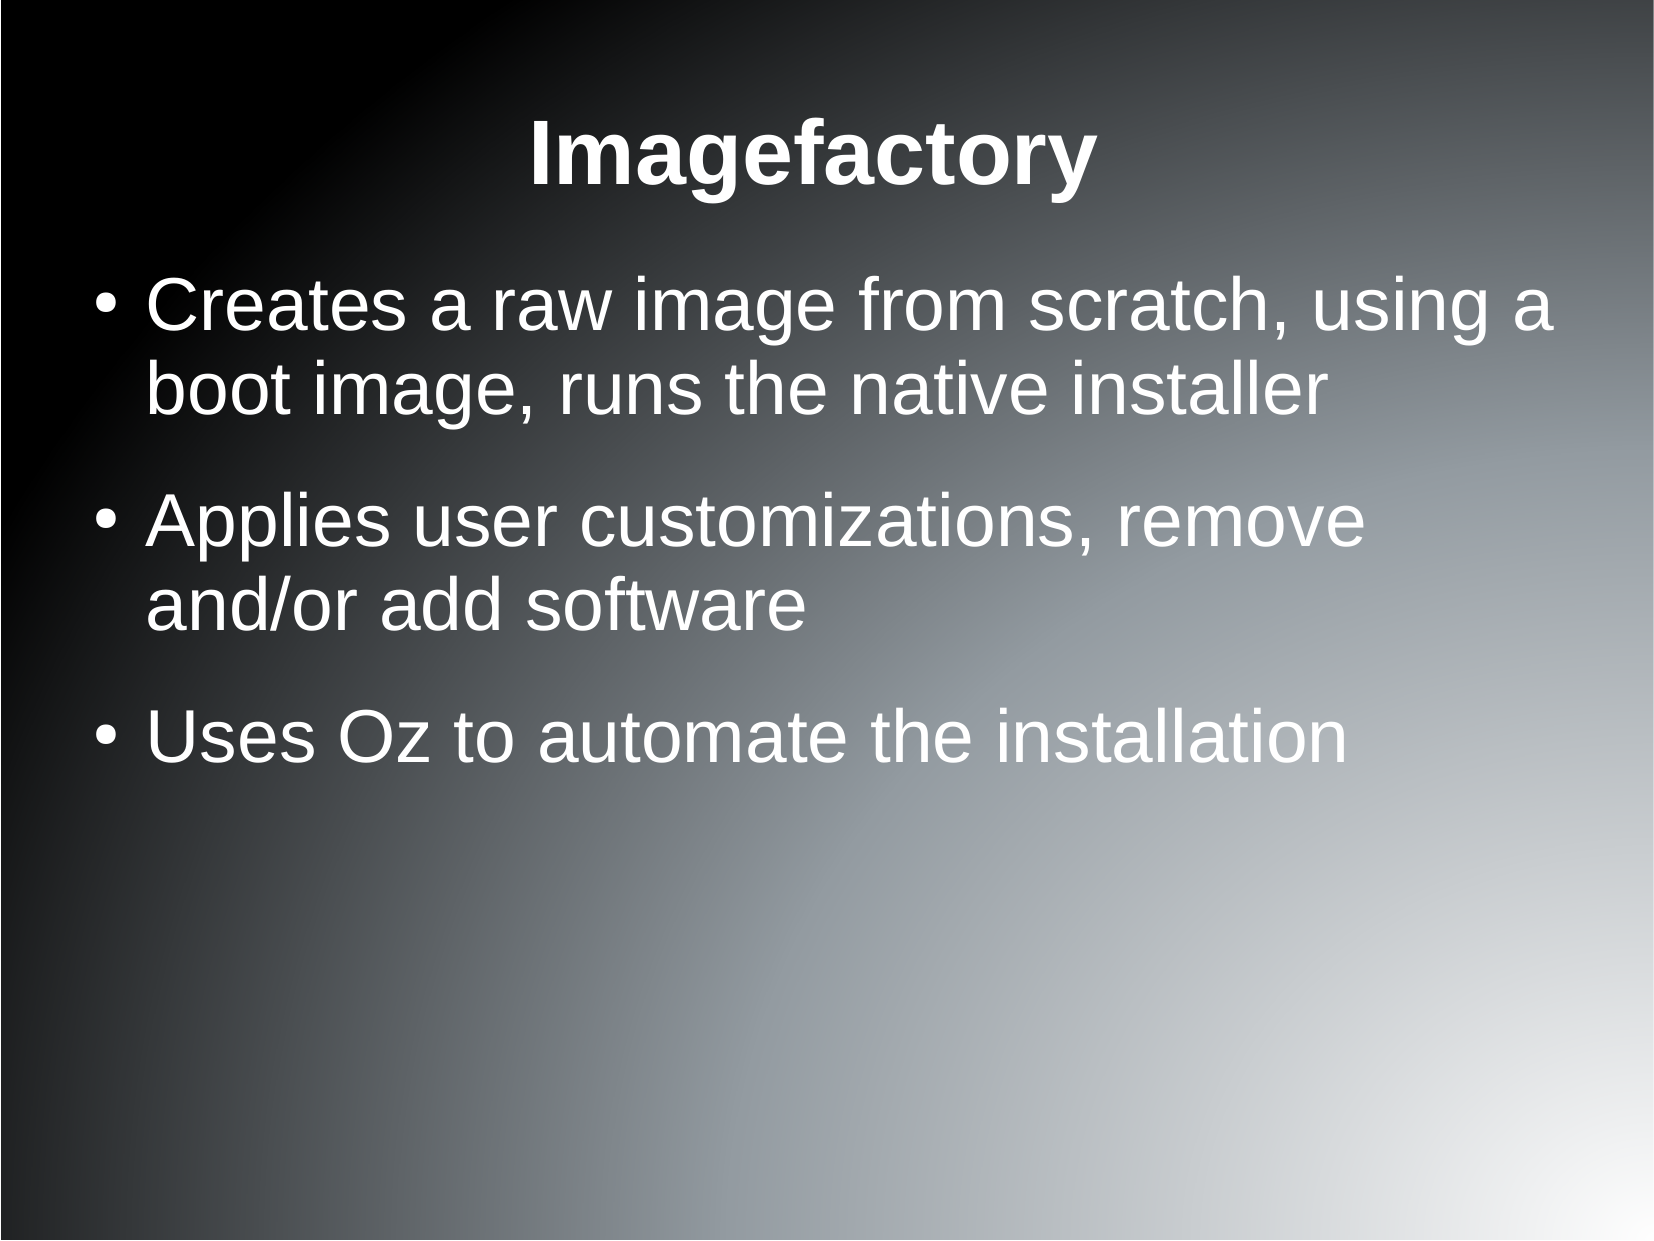

# Imagefactory
Creates a raw image from scratch, using a boot image, runs the native installer
Applies user customizations, remove and/or add software
Uses Oz to automate the installation